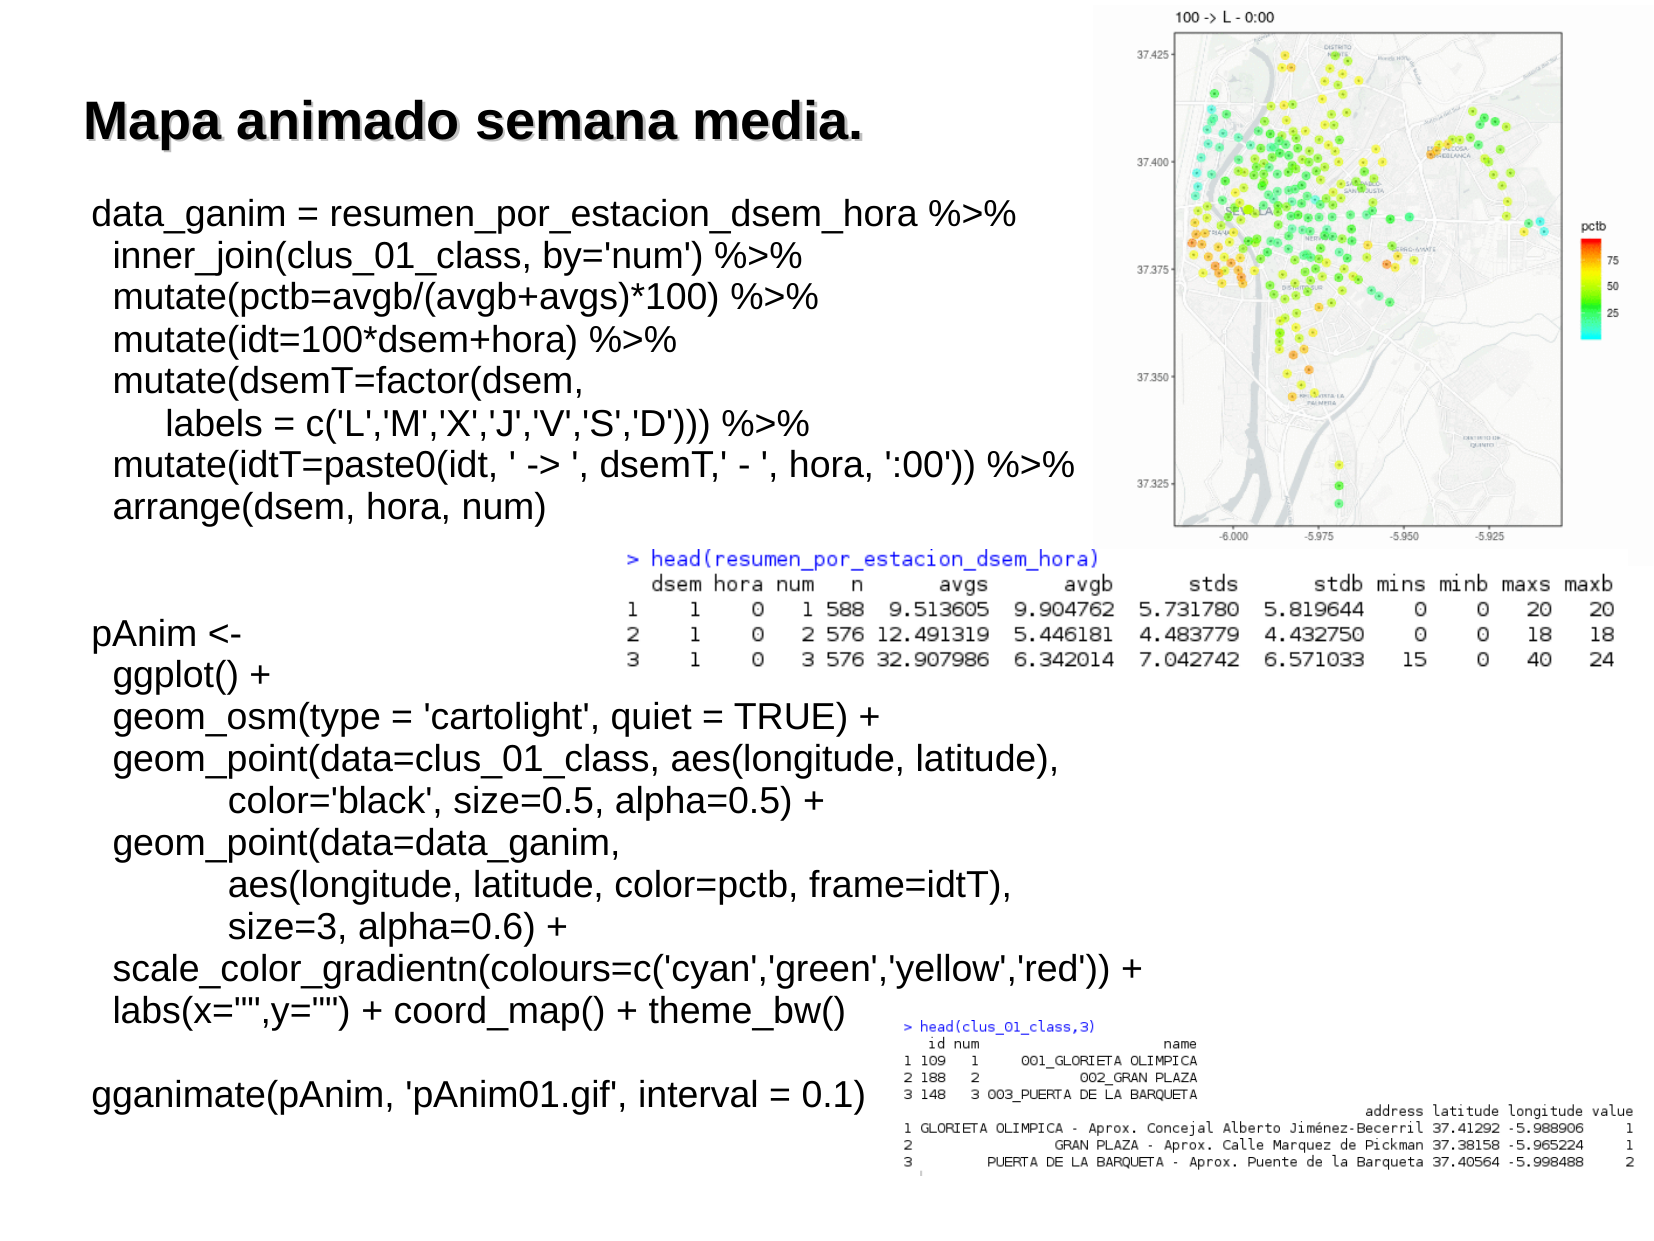

Mapa animado semana media.
data_ganim = resumen_por_estacion_dsem_hora %>%
 inner_join(clus_01_class, by='num') %>%
 mutate(pctb=avgb/(avgb+avgs)*100) %>%
 mutate(idt=100*dsem+hora) %>%
 mutate(dsemT=factor(dsem,
	labels = c('L','M','X','J','V','S','D'))) %>%
 mutate(idtT=paste0(idt, ' -> ', dsemT,' - ', hora, ':00')) %>%
 arrange(dsem, hora, num)
pAnim <-
 ggplot() +
 geom_osm(type = 'cartolight', quiet = TRUE) +
 geom_point(data=clus_01_class, aes(longitude, latitude),
 color='black', size=0.5, alpha=0.5) +
 geom_point(data=data_ganim,
 aes(longitude, latitude, color=pctb, frame=idtT),
 size=3, alpha=0.6) +
 scale_color_gradientn(colours=c('cyan','green','yellow','red')) +
 labs(x="",y="") + coord_map() + theme_bw()
gganimate(pAnim, 'pAnim01.gif', interval = 0.1)